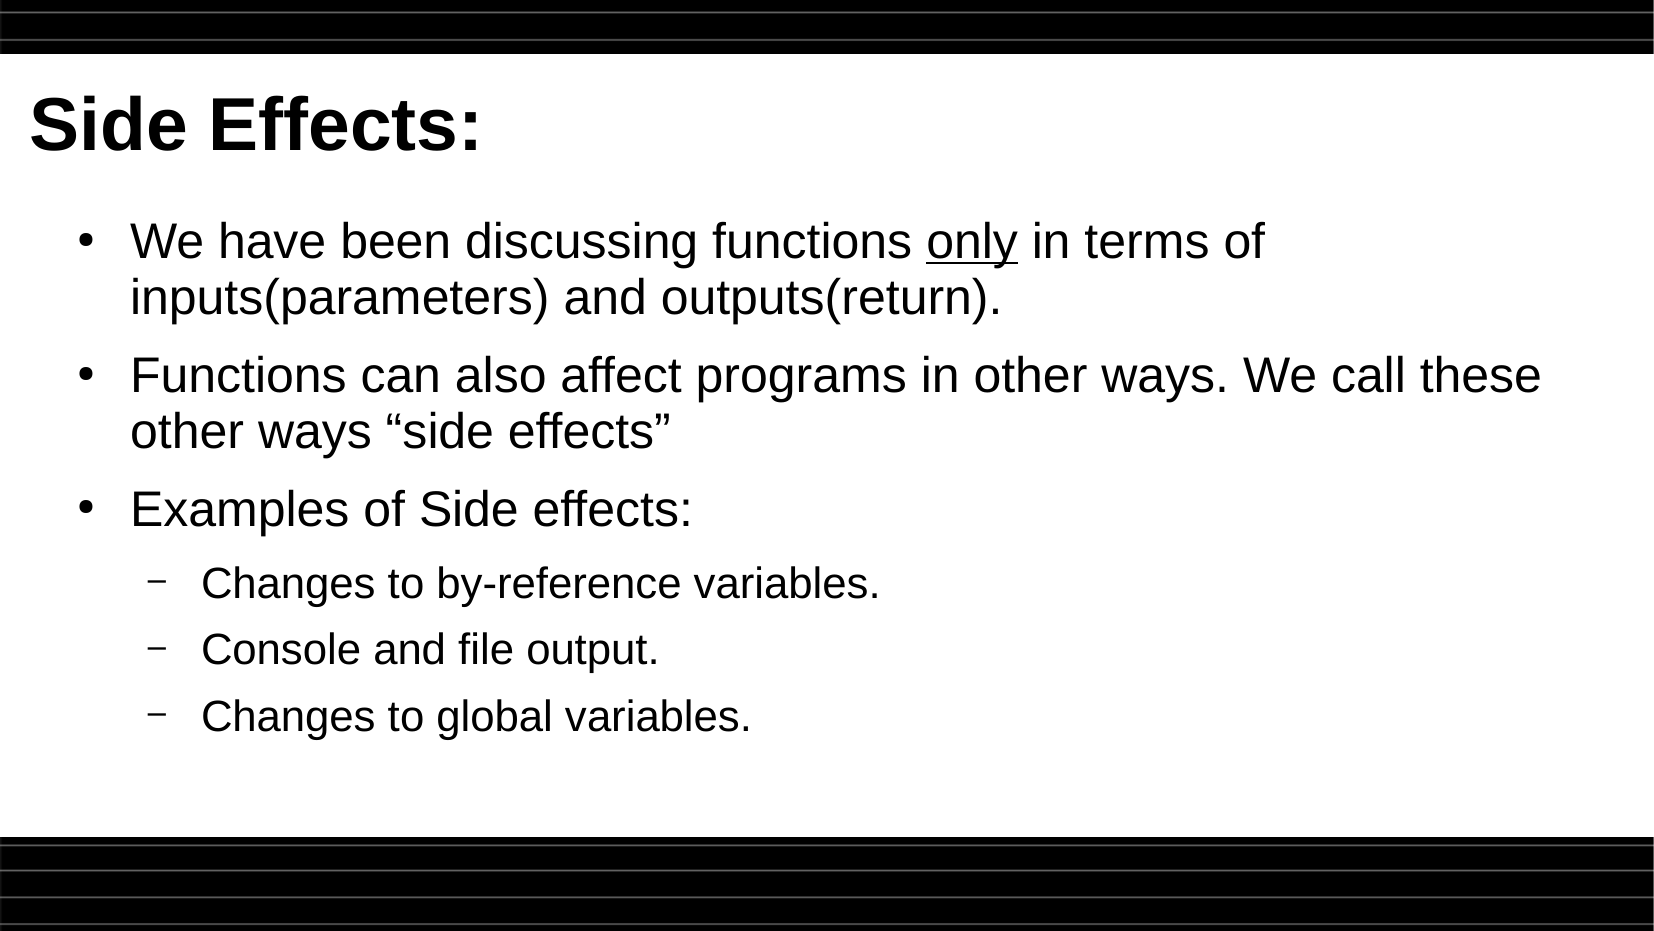

Side Effects:
# We have been discussing functions only in terms of inputs(parameters) and outputs(return).
Functions can also affect programs in other ways. We call these other ways “side effects”
Examples of Side effects:
Changes to by-reference variables.
Console and file output.
Changes to global variables.